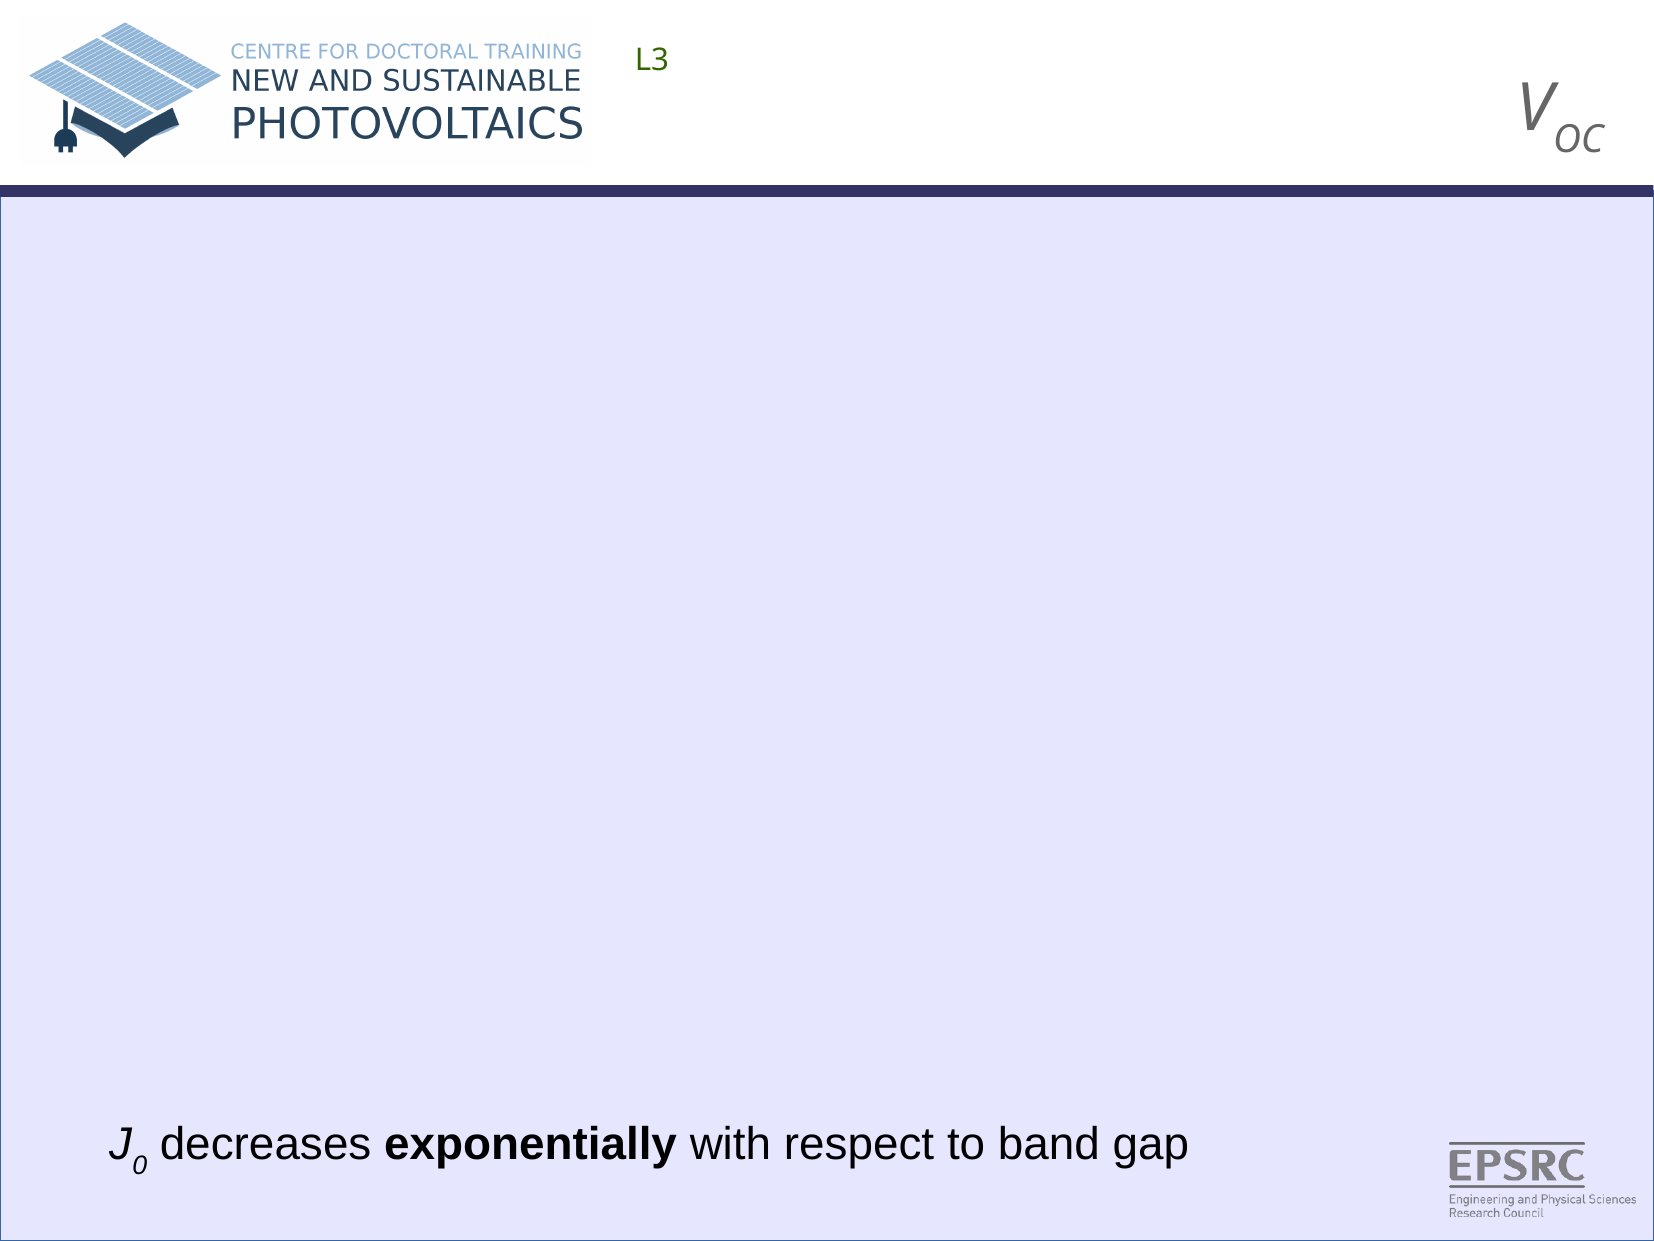

L3
VOC
J0 decreases exponentially with respect to band gap